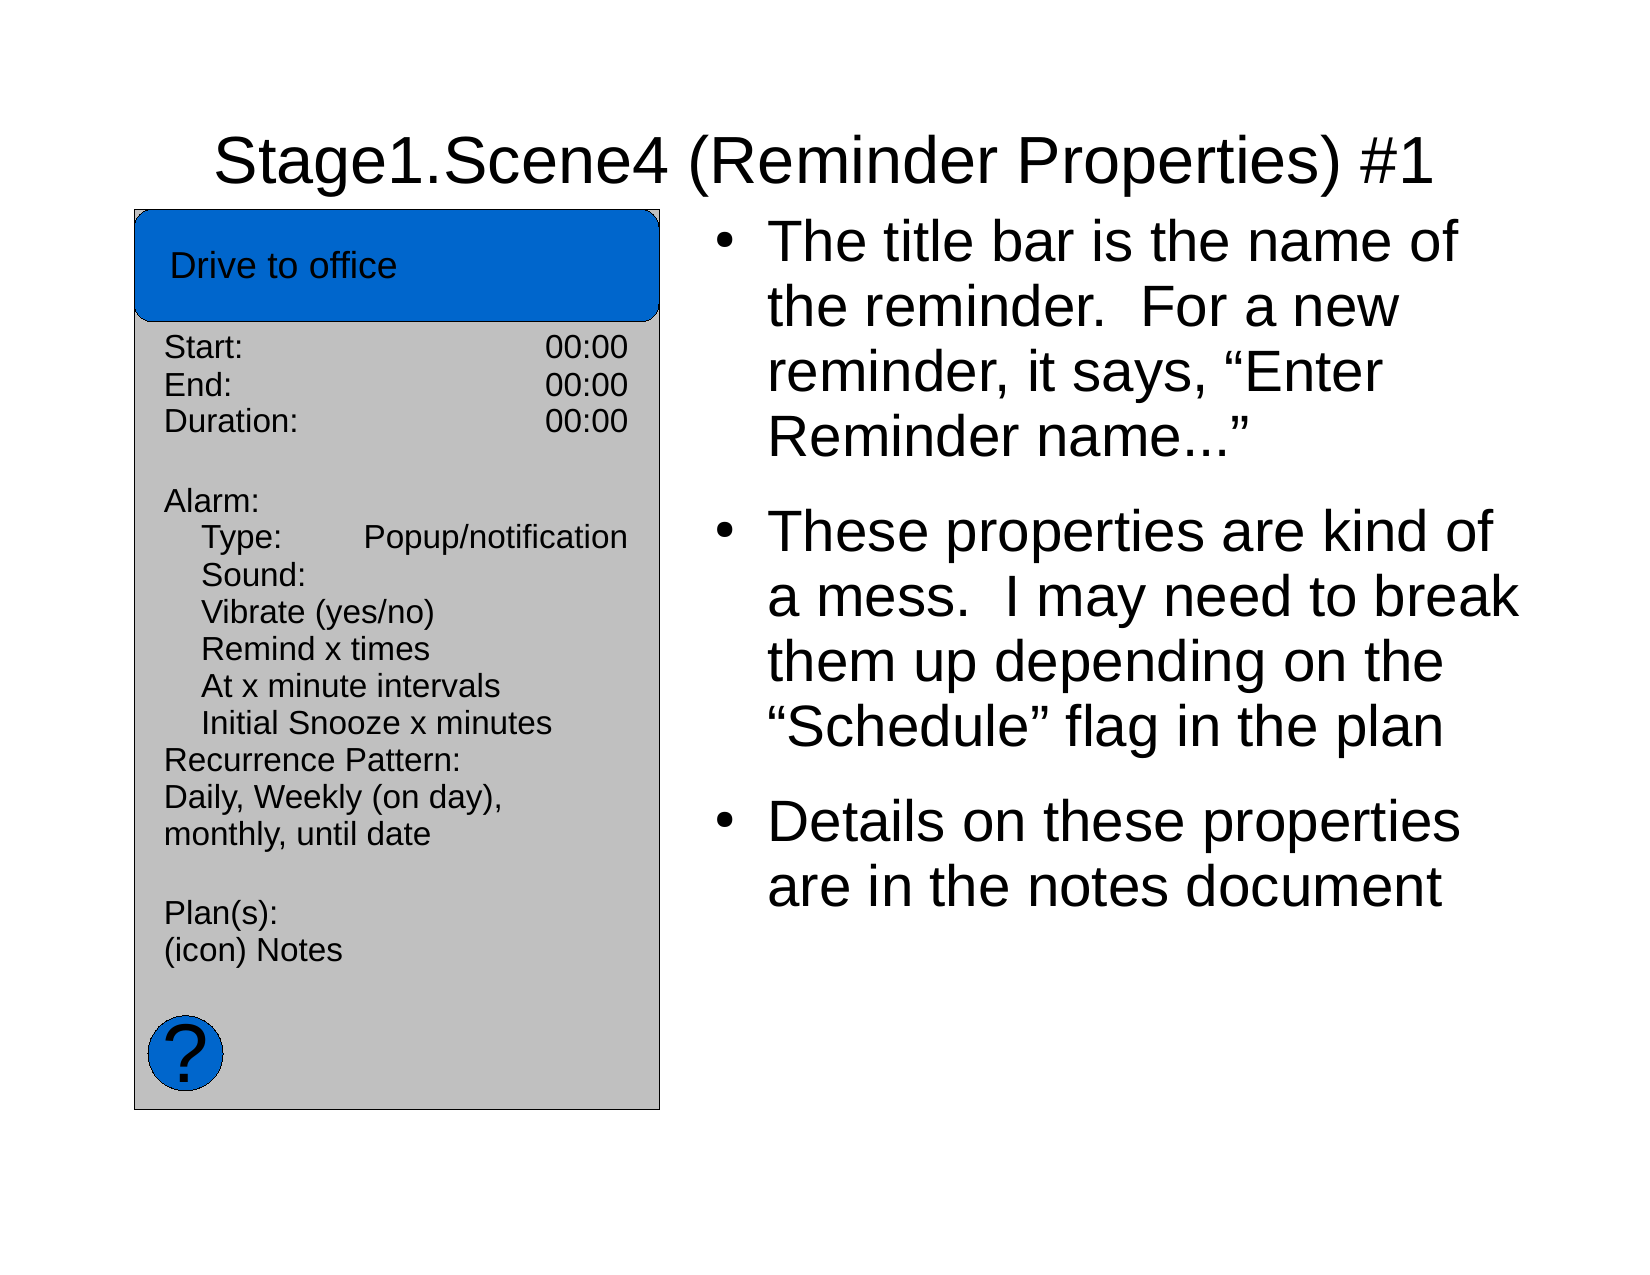

# Stage1.Scene4 (Reminder Properties) #1
The title bar is the name of the reminder. For a new reminder, it says, “Enter Reminder name...”
These properties are kind of a mess. I may need to break them up depending on the “Schedule” flag in the plan
Details on these properties are in the notes document
Drive to office
Start:	00:00
End:	00:00
Duration:	00:00
Alarm:
 Type:	Popup/notification
 Sound:
 Vibrate (yes/no)
 Remind x times
 At x minute intervals
 Initial Snooze x minutes
Recurrence Pattern:
Daily, Weekly (on day), monthly, until date
Plan(s):
(icon) Notes
?